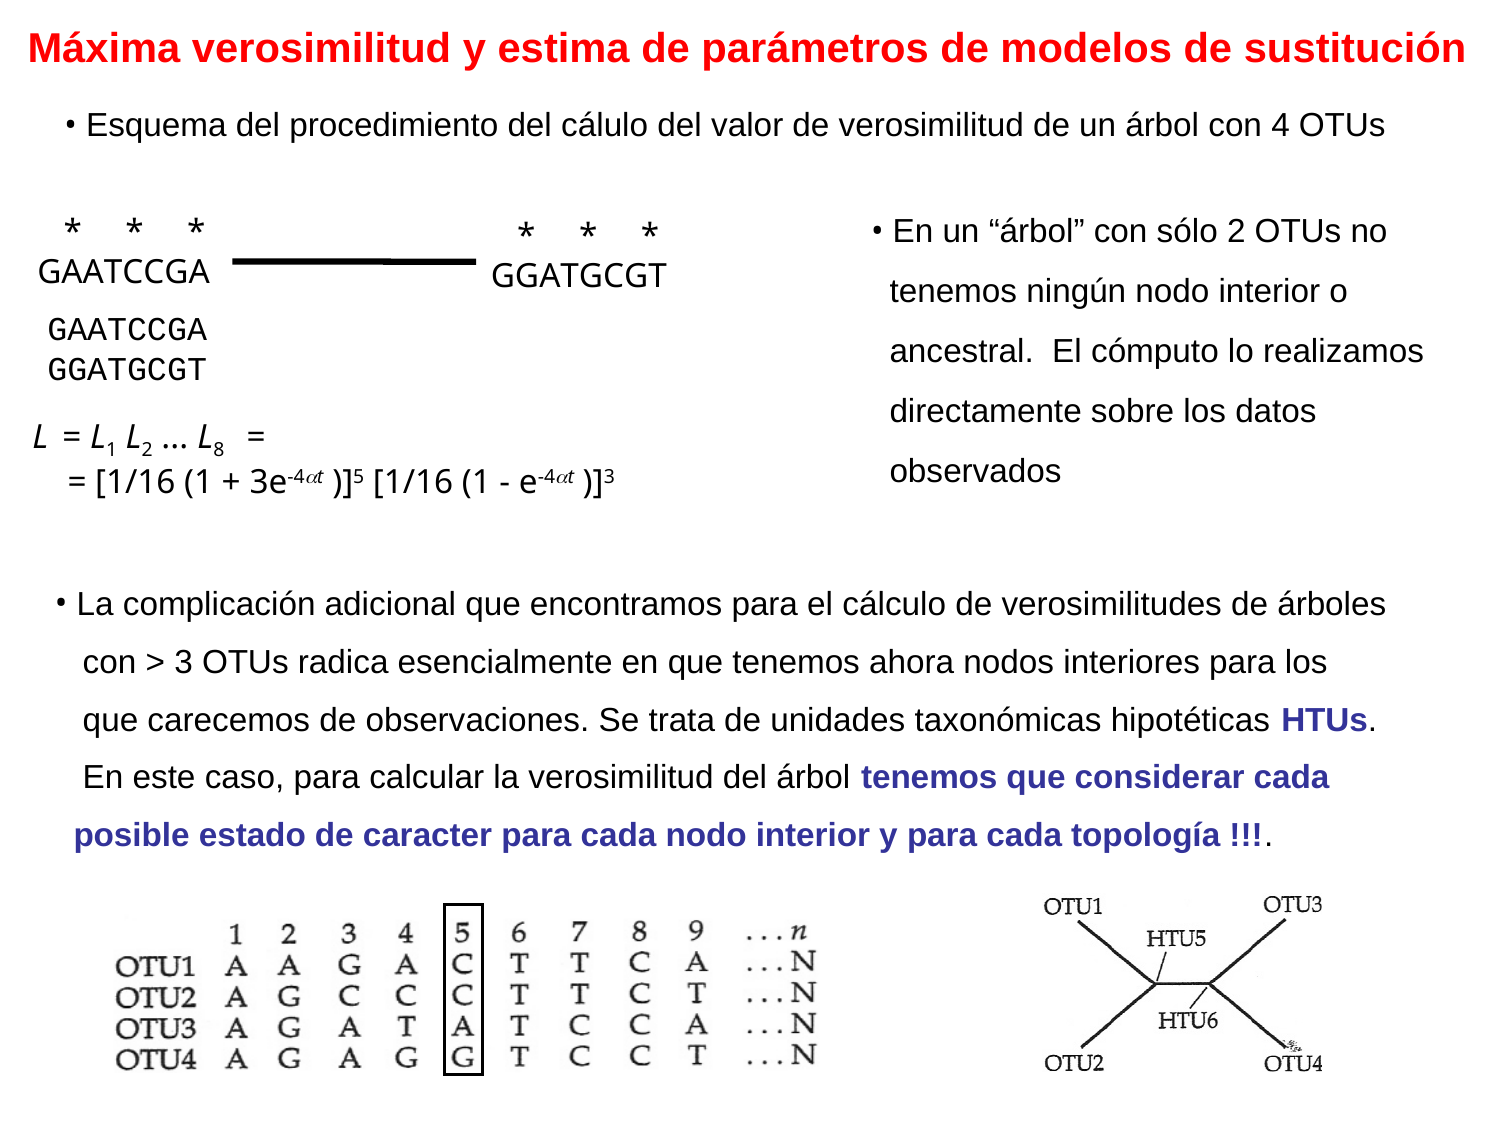

Máxima verosimilitud y estima de parámetros de modelos de sustitución
 Esquema del procedimiento del cálulo del valor de verosimilitud de un árbol con 4 OTUs
 En un “árbol” con sólo 2 OTUs no
 tenemos ningún nodo interior o
 ancestral. El cómputo lo realizamos
 directamente sobre los datos
 observados
 * * *
GAATCCGA
 * * *
GGATGCGT
GAATCCGA
GGATGCGT
L = L1 L2 ... L8 =
 = [1/16 (1 + 3e-4t )]5 [1/16 (1 - e-4t )]3
 La complicación adicional que encontramos para el cálculo de verosimilitudes de árboles
 con > 3 OTUs radica esencialmente en que tenemos ahora nodos interiores para los
 que carecemos de observaciones. Se trata de unidades taxonómicas hipotéticas HTUs.
 En este caso, para calcular la verosimilitud del árbol tenemos que considerar cada
 posible estado de caracter para cada nodo interior y para cada topología !!!.